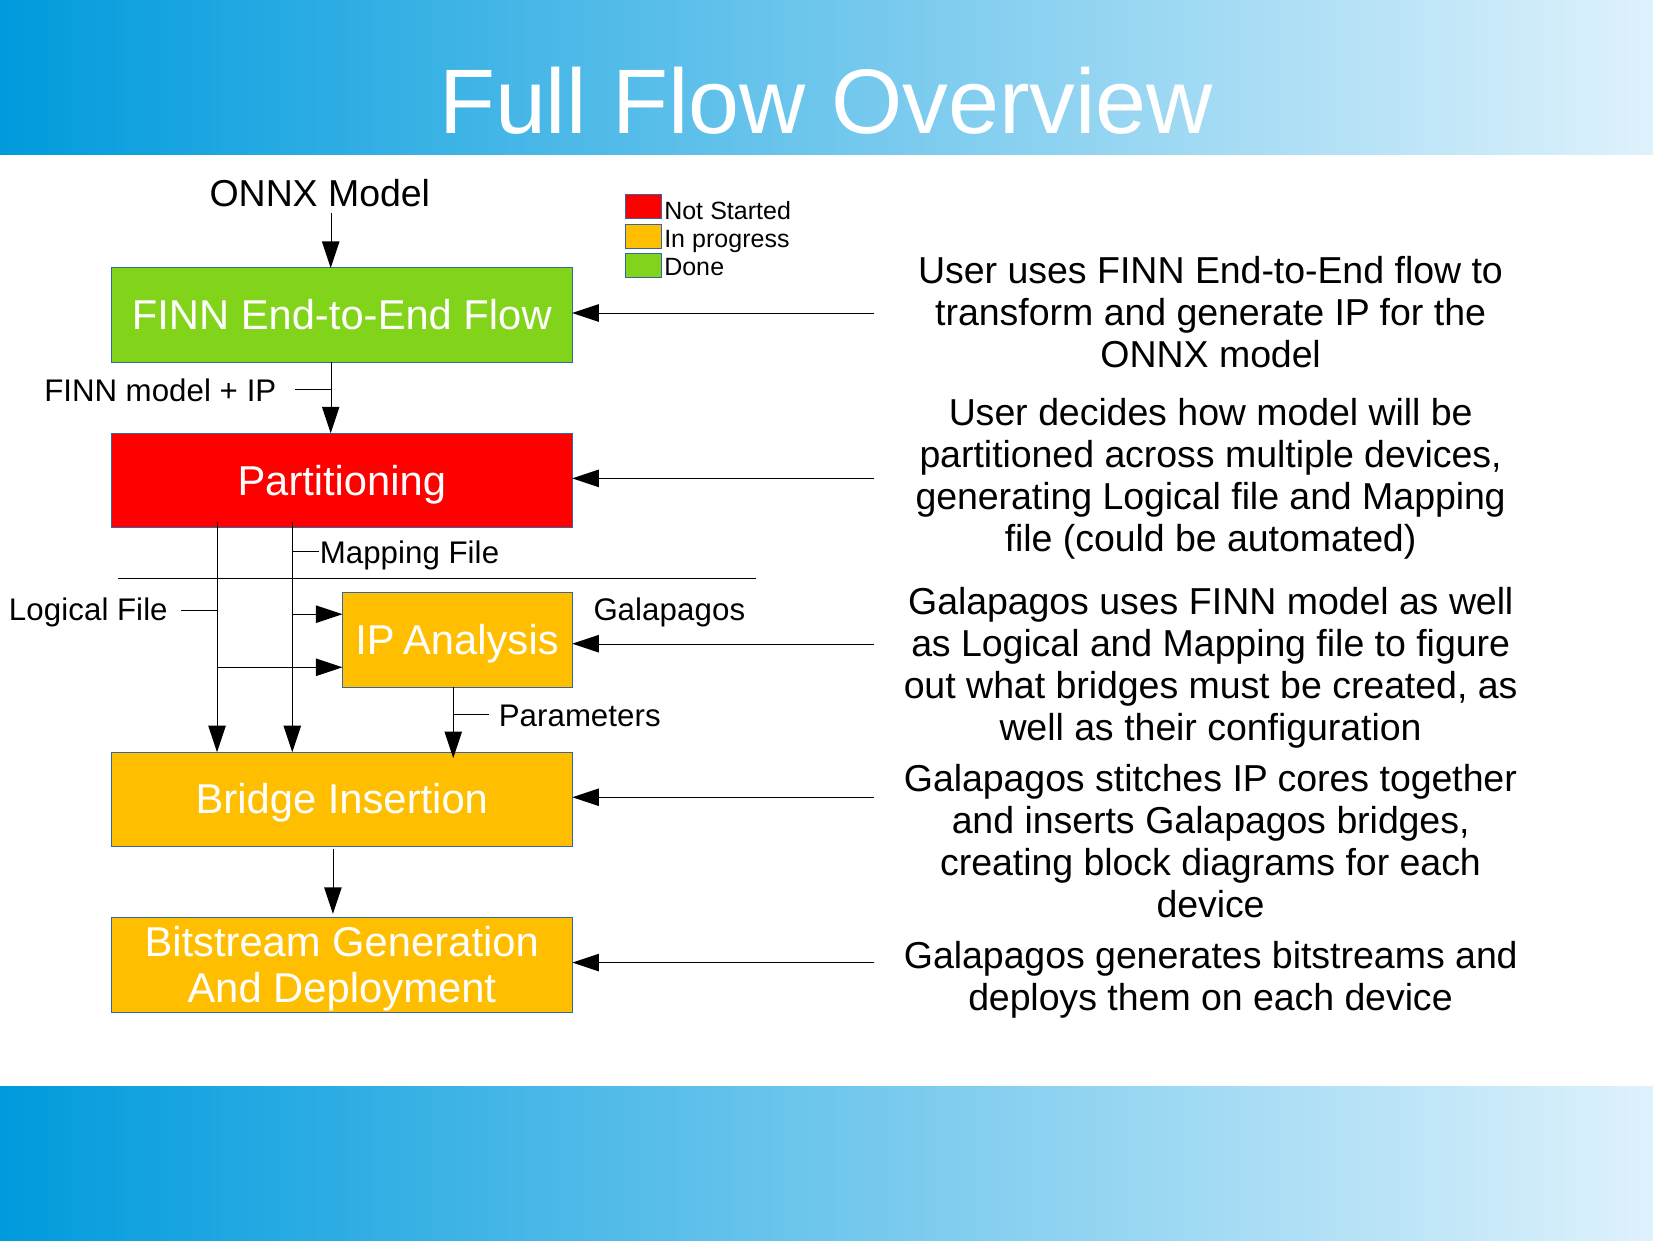

# Full Flow Overview
ONNX Model
Not Started
In progress
Done
User uses FINN End-to-End flow to transform and generate IP for the ONNX model
FINN End-to-End Flow
FINN model + IP
User decides how model will be partitioned across multiple devices, generating Logical file and Mapping file (could be automated)
Partitioning
Mapping File
Galapagos uses FINN model as well as Logical and Mapping file to figure out what bridges must be created, as well as their configuration
Galapagos
Logical File
IP Analysis
Parameters
Galapagos stitches IP cores together and inserts Galapagos bridges, creating block diagrams for each device
Bridge Insertion
Bitstream Generation
And Deployment
Galapagos generates bitstreams and deploys them on each device